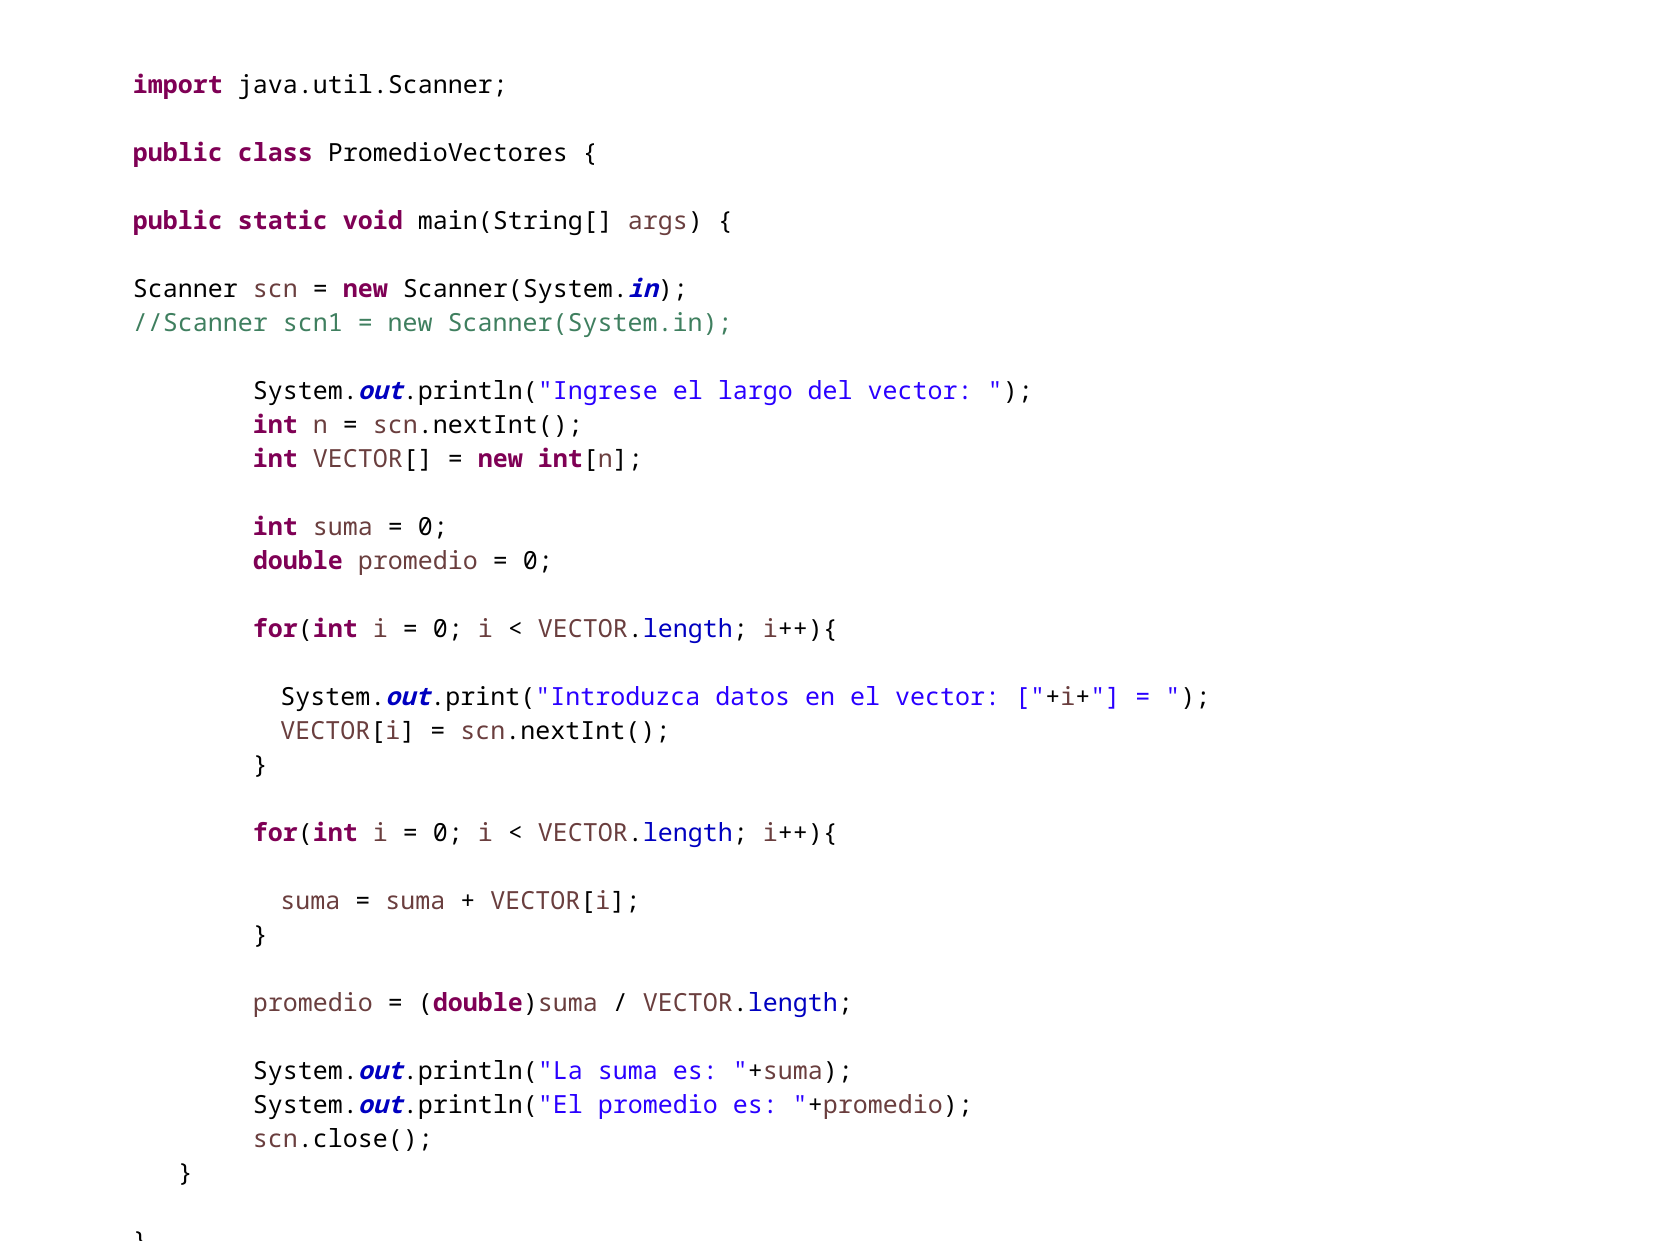

import java.util.Scanner;
public class PromedioVectores {
public static void main(String[] args) {
Scanner scn = new Scanner(System.in);
//Scanner scn1 = new Scanner(System.in);
 System.out.println("Ingrese el largo del vector: ");
 int n = scn.nextInt();
 int VECTOR[] = new int[n];
 int suma = 0;
 double promedio = 0;
 for(int i = 0; i < VECTOR.length; i++){
 	System.out.print("Introduzca datos en el vector: ["+i+"] = ");
 	VECTOR[i] = scn.nextInt();
 }
 for(int i = 0; i < VECTOR.length; i++){
 	suma = suma + VECTOR[i];
 }
 promedio = (double)suma / VECTOR.length;
 System.out.println("La suma es: "+suma);
 System.out.println("El promedio es: "+promedio);
 scn.close();
 }
}